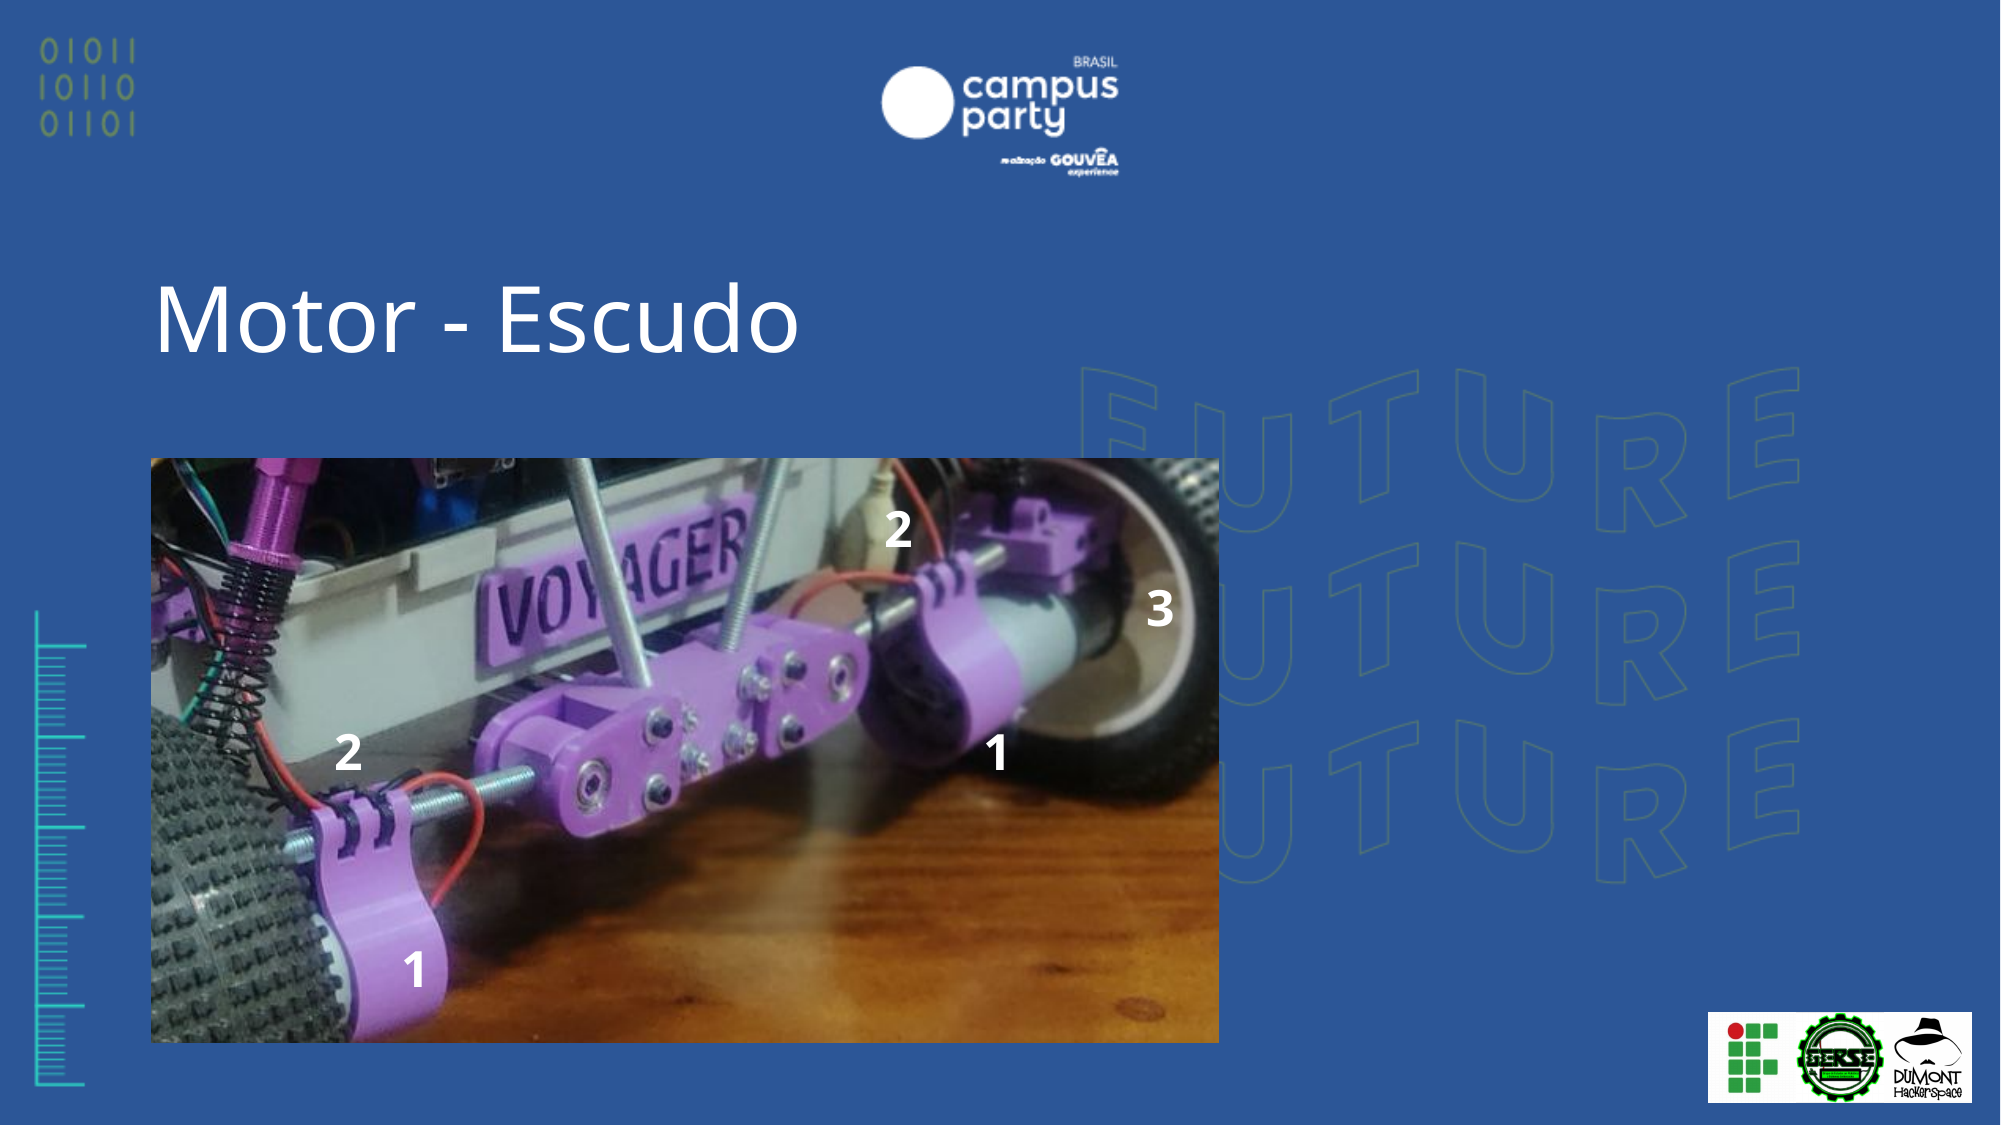

# Motor - Escudo
2
3
2
1
1